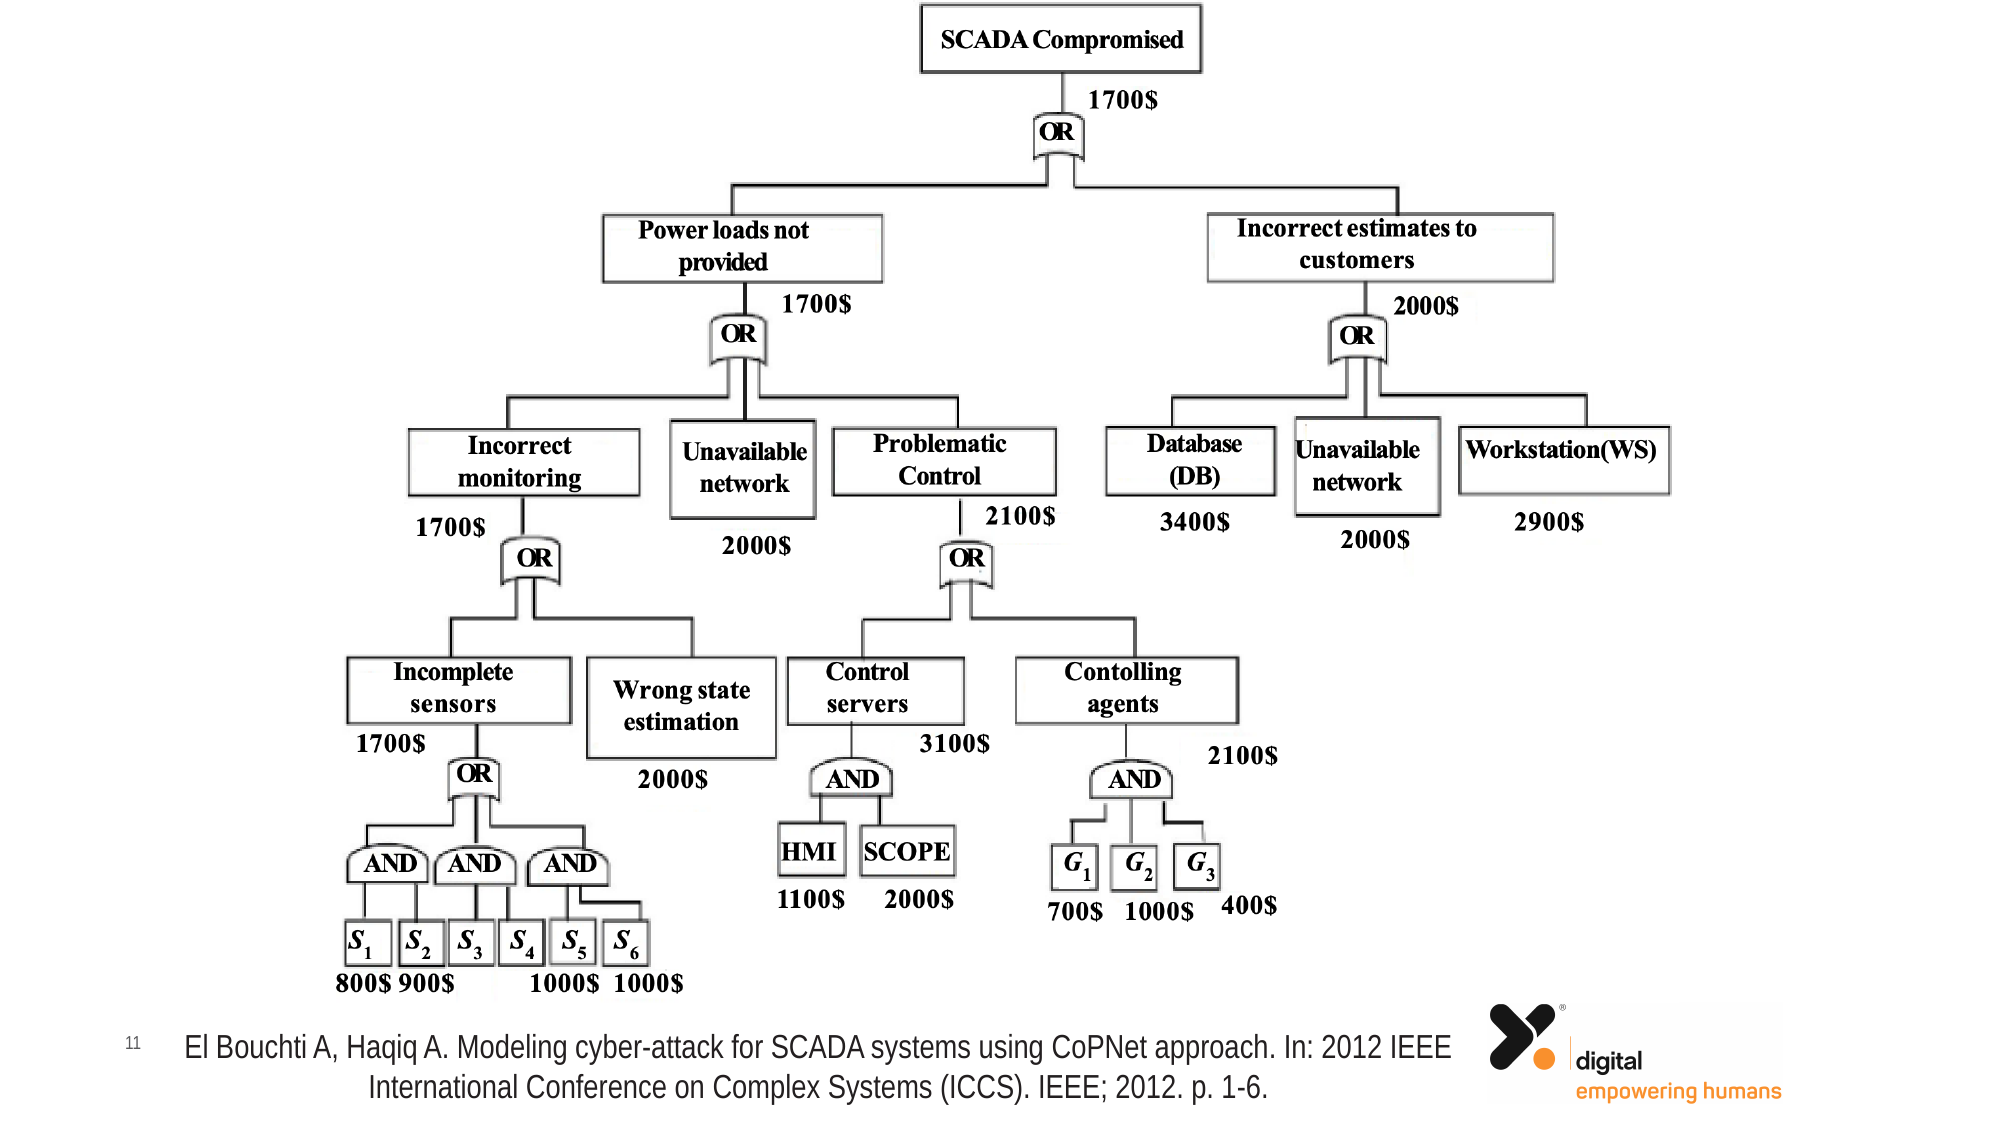

#
El Bouchti A, Haqiq A. Modeling cyber-attack for SCADA systems using CoPNet approach. In: 2012 IEEE International Conference on Complex Systems (ICCS). IEEE; 2012. p. 1-6.